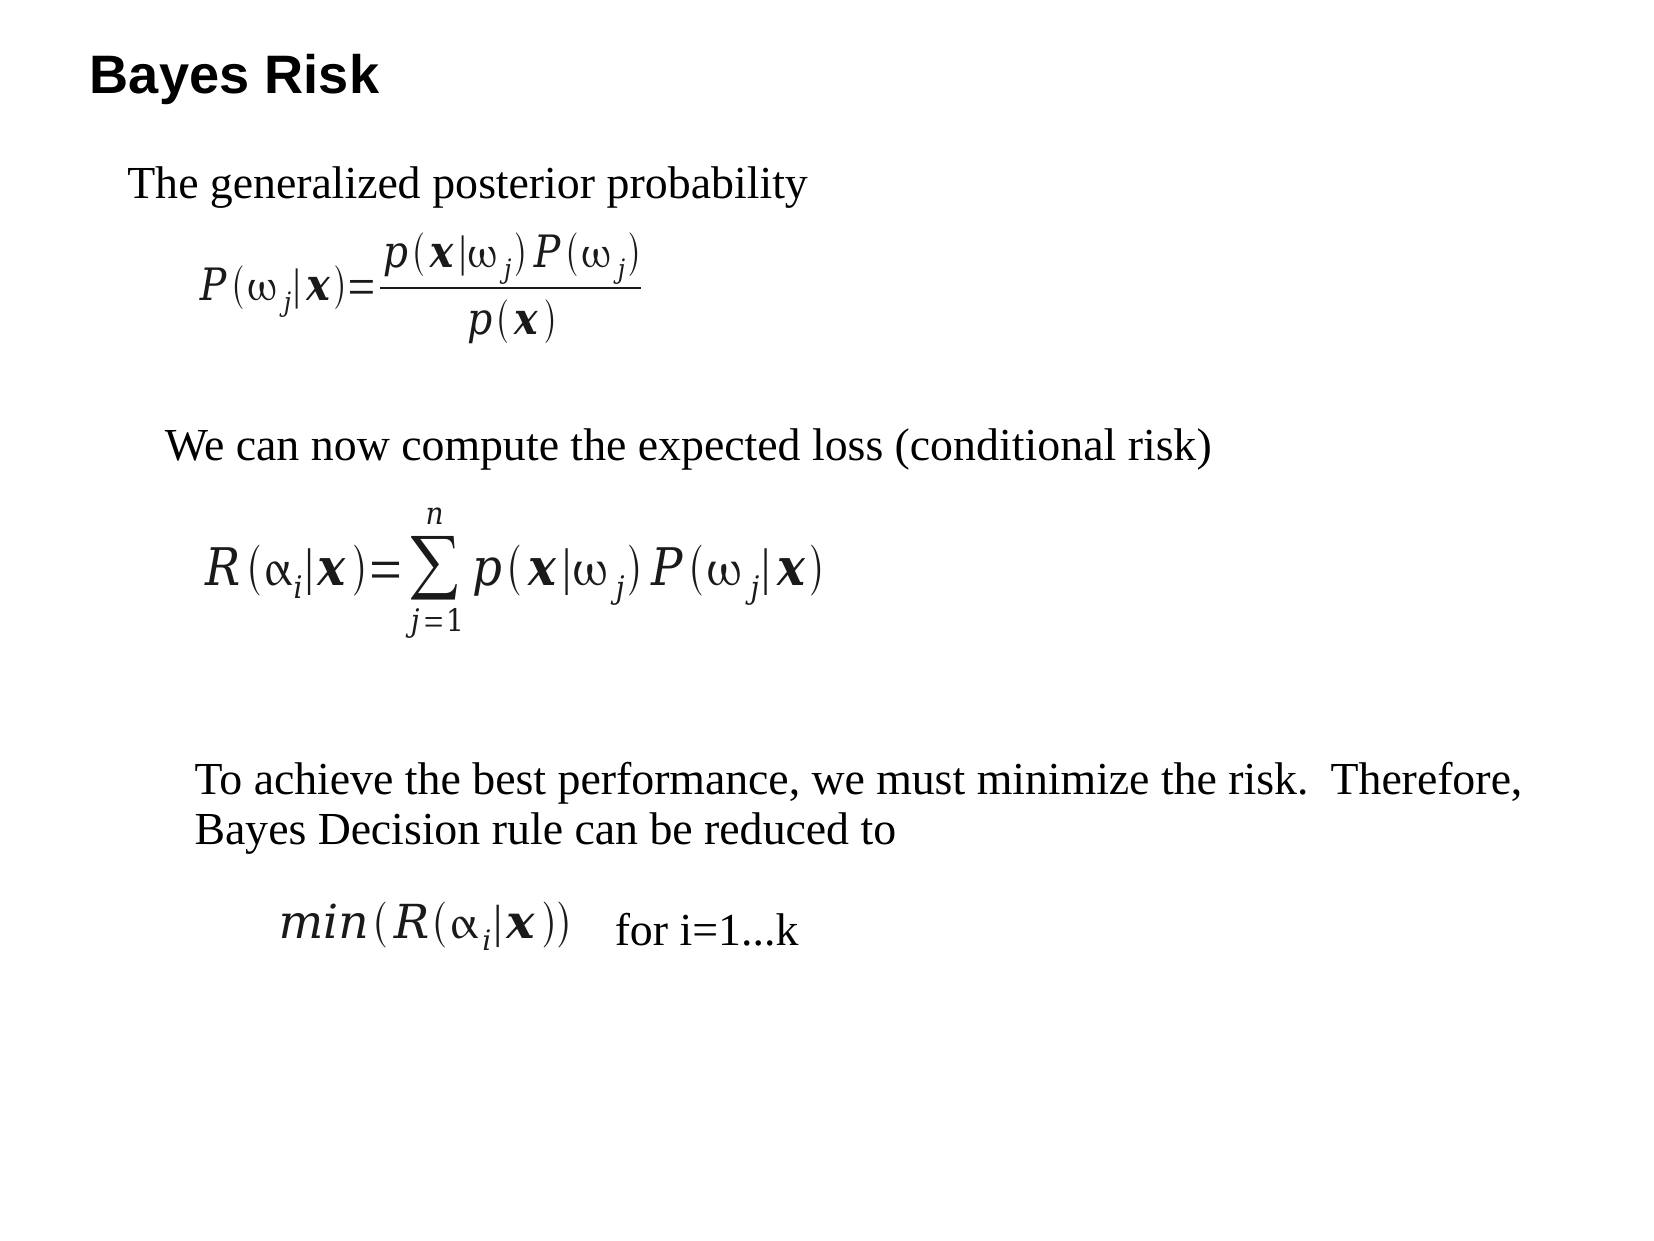

Bayes Risk
The generalized posterior probability
We can now compute the expected loss (conditional risk)
To achieve the best performance, we must minimize the risk. Therefore,
Bayes Decision rule can be reduced to
for i=1...k